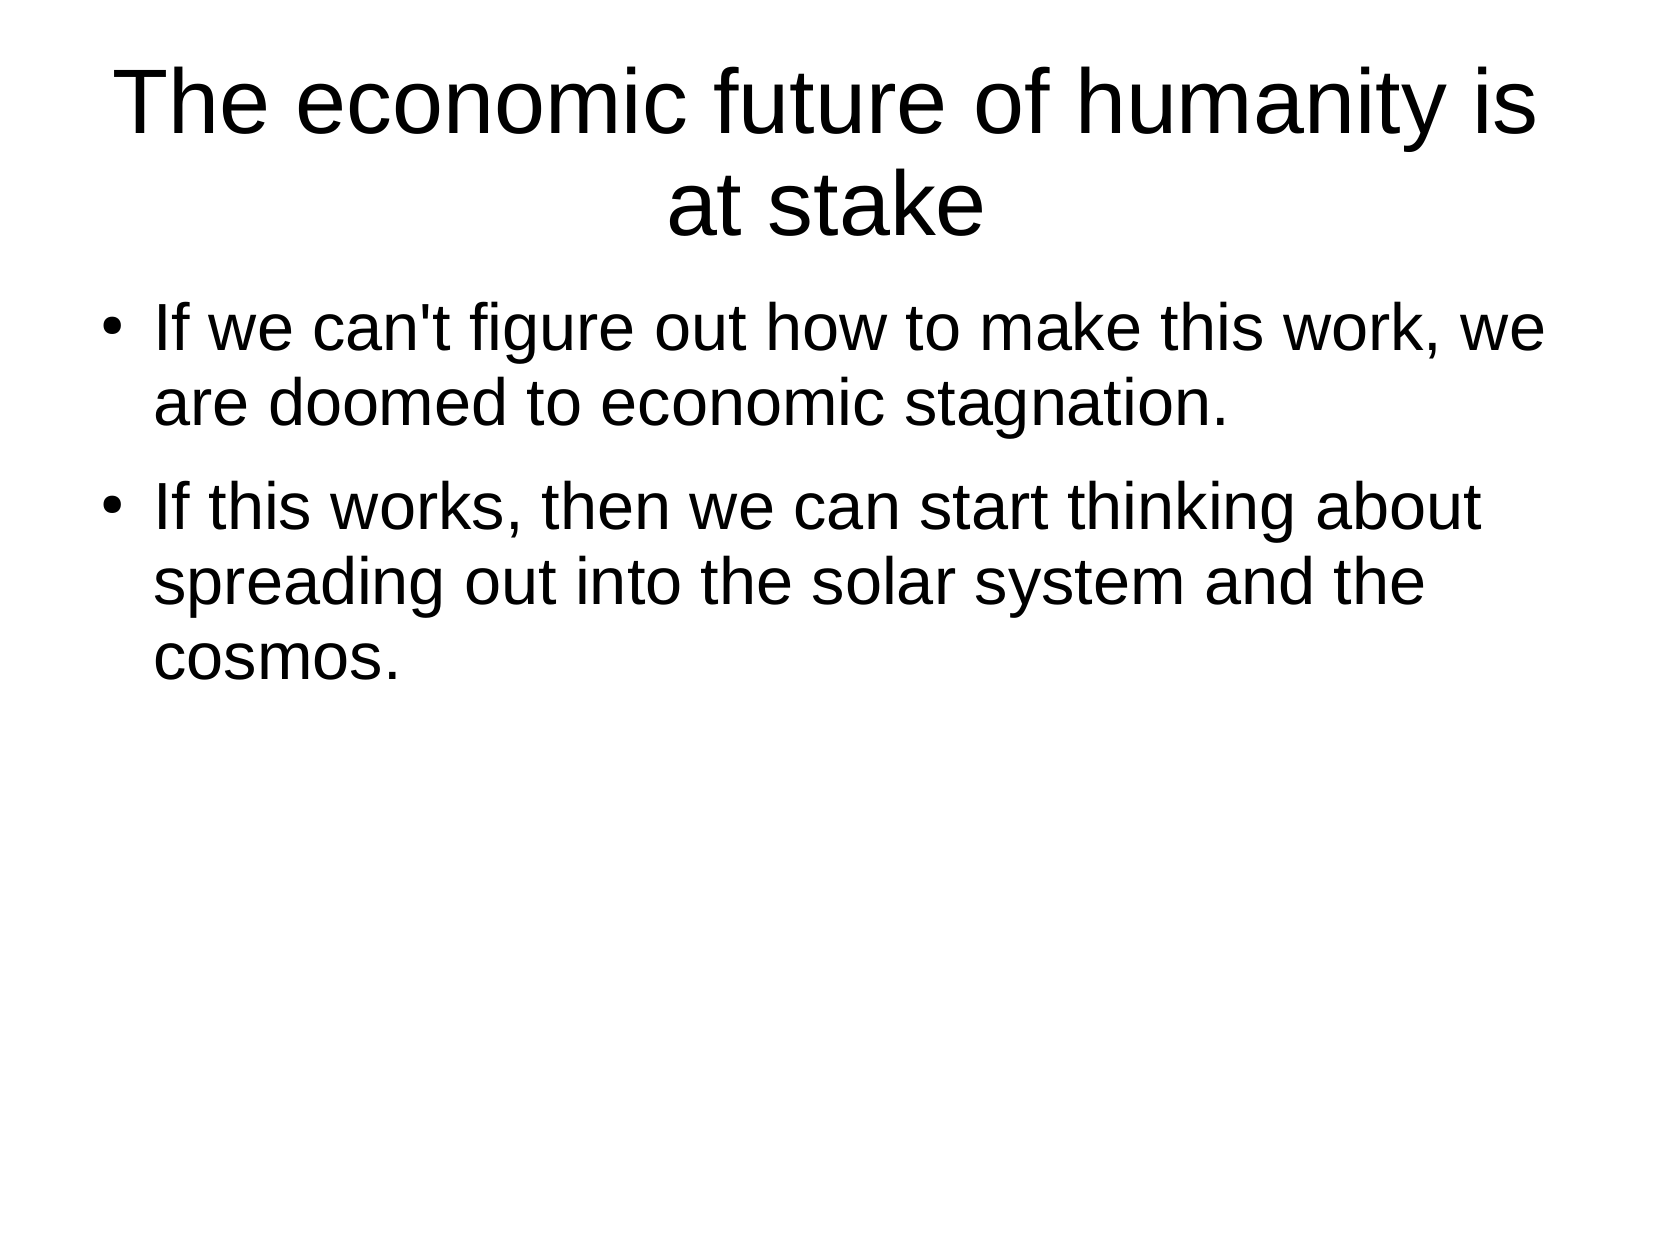

# The economic future of humanity is at stake
If we can't figure out how to make this work, we are doomed to economic stagnation.
If this works, then we can start thinking about spreading out into the solar system and the cosmos.